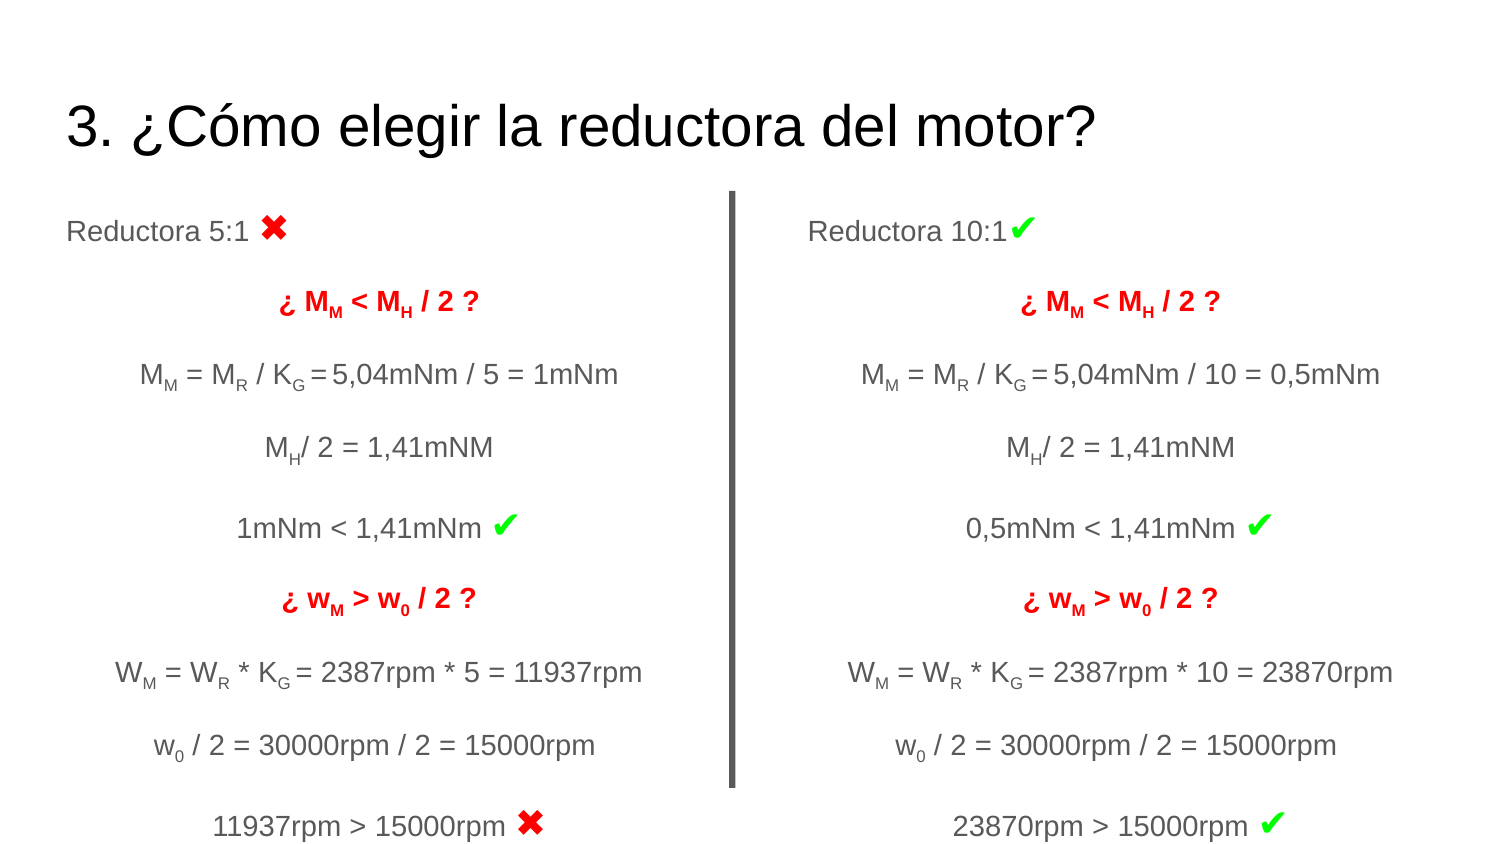

# 3. ¿Cómo elegir la reductora del motor?
Reductora 5:1 ✖
¿ MM < MH / 2 ?
MM = MR / KG = 5,04mNm / 5 = 1mNm
MH/ 2 = 1,41mNM
1mNm < 1,41mNm ✔
¿ wM > w0 / 2 ?
WM = WR * KG = 2387rpm * 5 = 11937rpm
w0 / 2 = 30000rpm / 2 = 15000rpm
11937rpm > 15000rpm ✖
Reductora 10:1✔
¿ MM < MH / 2 ?
MM = MR / KG = 5,04mNm / 10 = 0,5mNm
MH/ 2 = 1,41mNM
0,5mNm < 1,41mNm ✔
¿ wM > w0 / 2 ?
WM = WR * KG = 2387rpm * 10 = 23870rpm
w0 / 2 = 30000rpm / 2 = 15000rpm
23870rpm > 15000rpm ✔